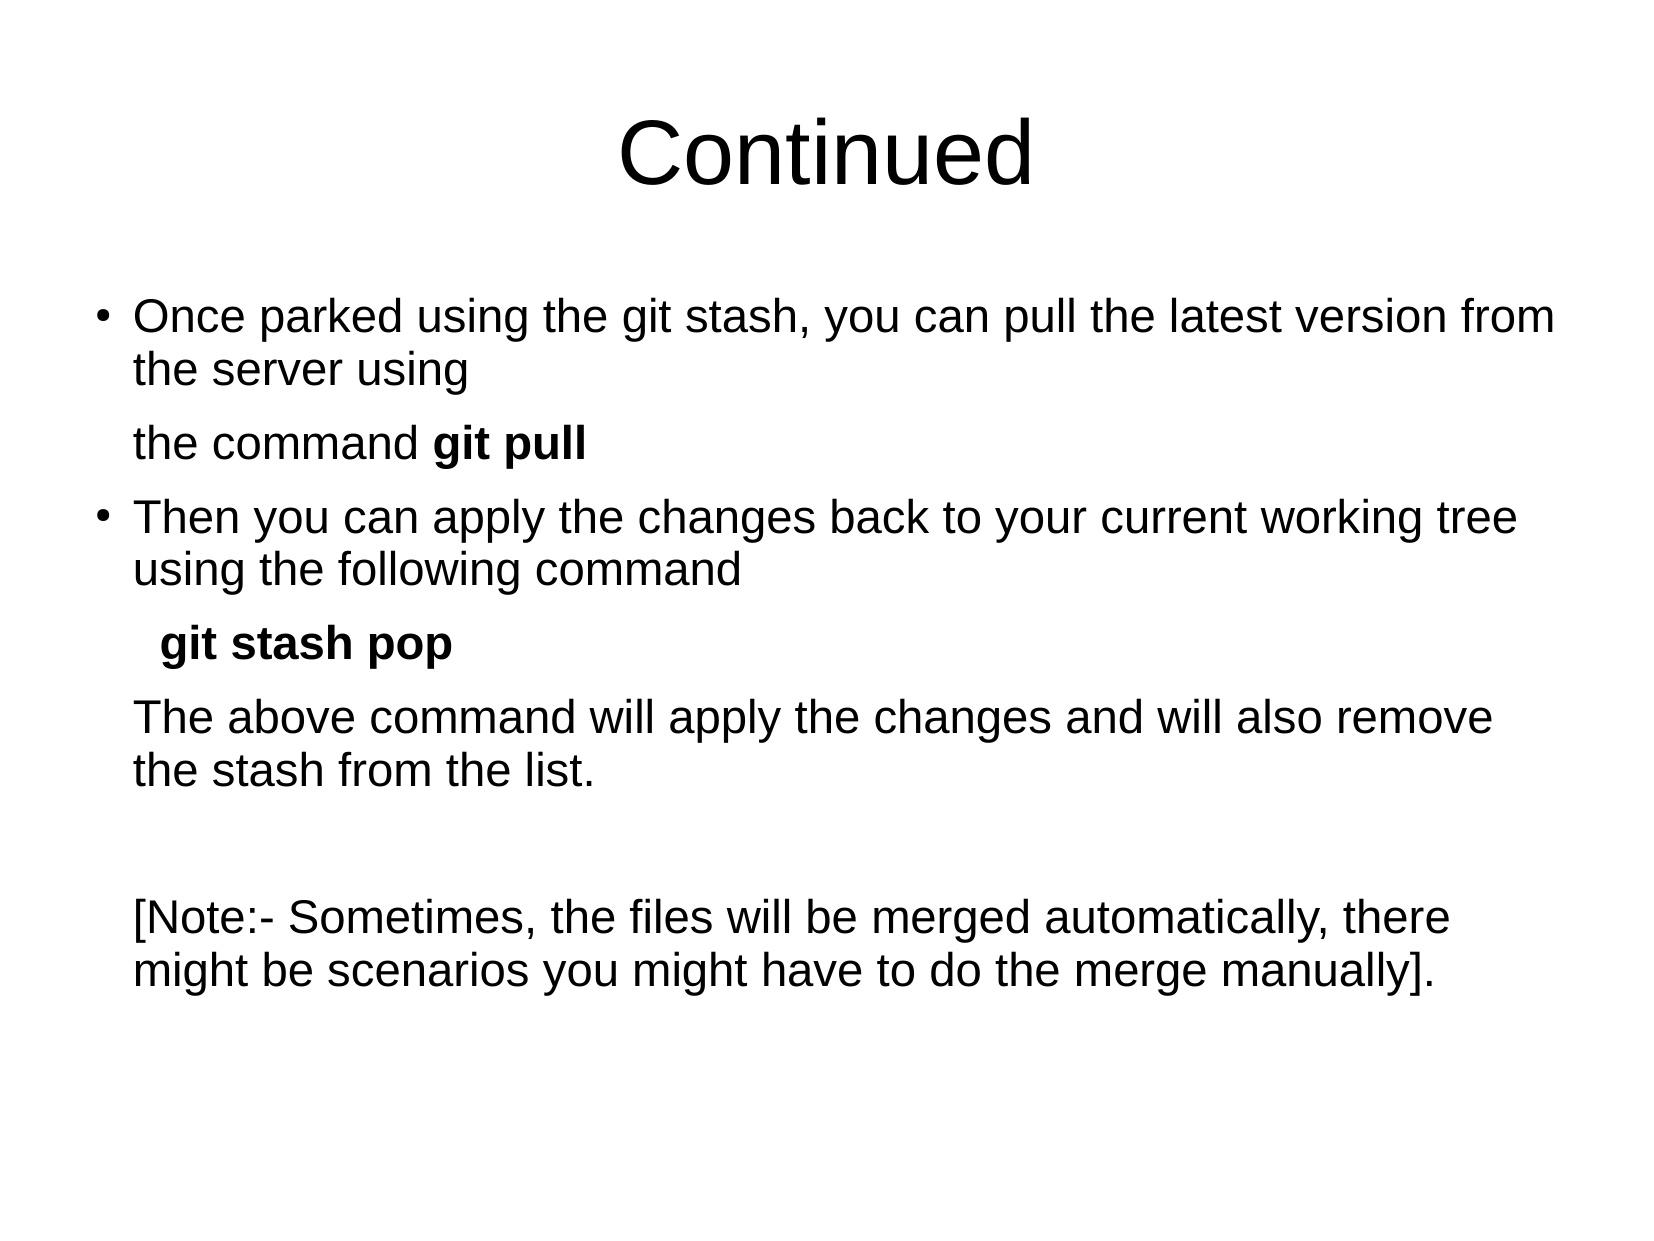

# Continued
Once parked using the git stash, you can pull the latest version from the server using
the command git pull
Then you can apply the changes back to your current working tree using the following command
 git stash pop
The above command will apply the changes and will also remove the stash from the list.
[Note:- Sometimes, the files will be merged automatically, there might be scenarios you might have to do the merge manually].